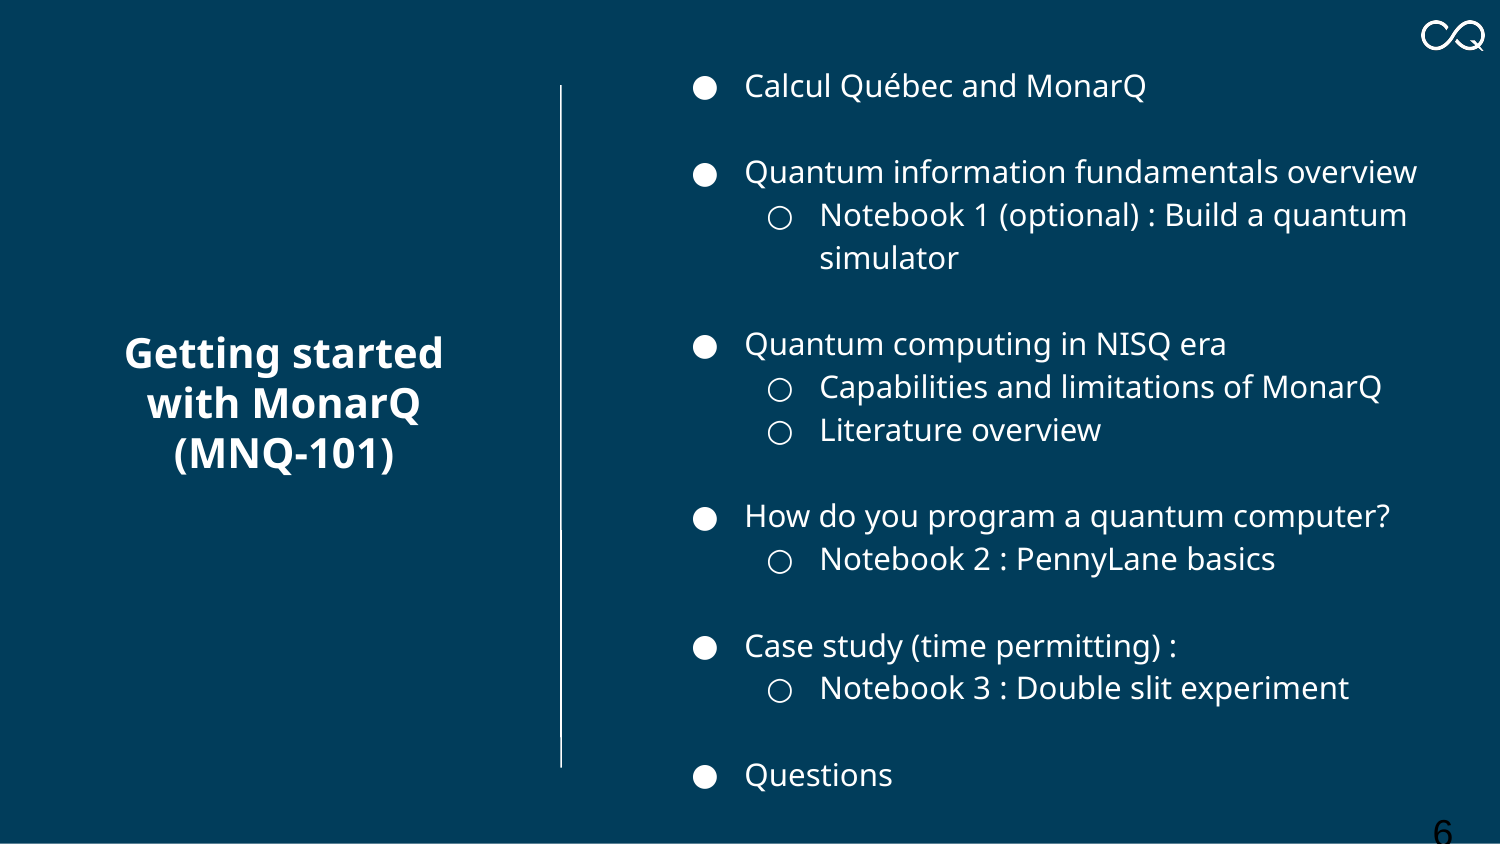

Calcul Québec and MonarQ
Quantum information fundamentals overview
Notebook 1 (optional) : Build a quantum simulator
Quantum computing in NISQ era
Capabilities and limitations of MonarQ
Literature overview
How do you program a quantum computer?
Notebook 2 : PennyLane basics
Case study (time permitting) :
Notebook 3 : Double slit experiment
Questions
# Getting started with MonarQ (MNQ-101)